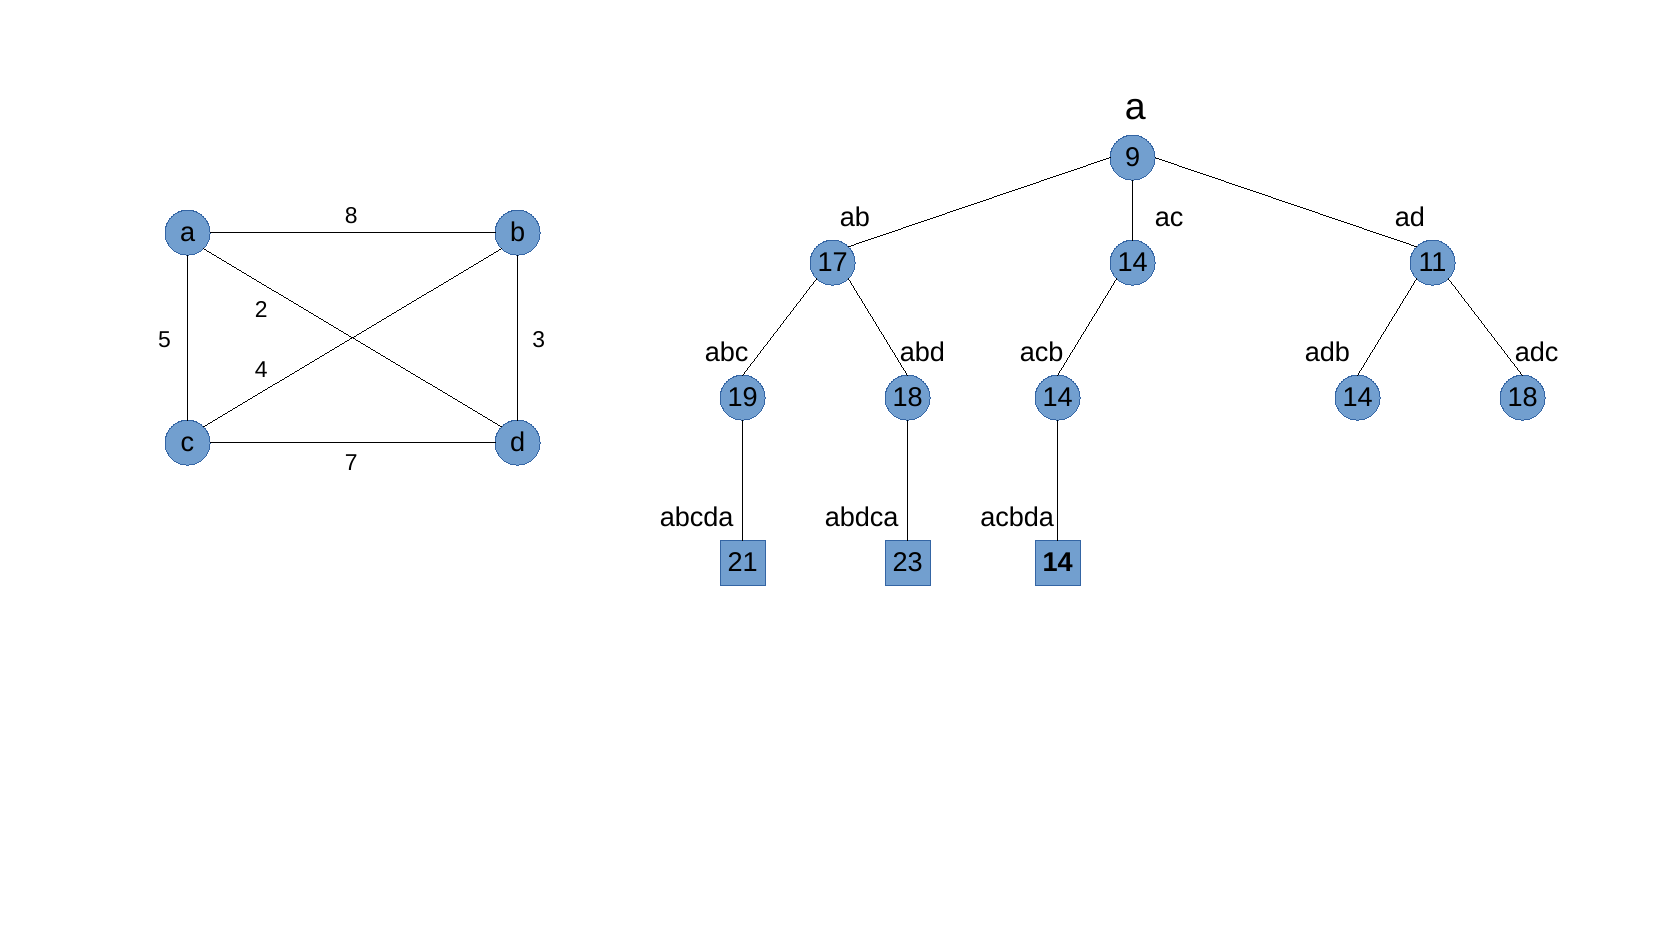

a
9
ad
8
ab
ac
a
b
17
14
11
2
5
3
abd
adc
abc
acb
adb
4
19
18
14
14
18
c
d
7
abcda
abdca
acbda
21
23
14